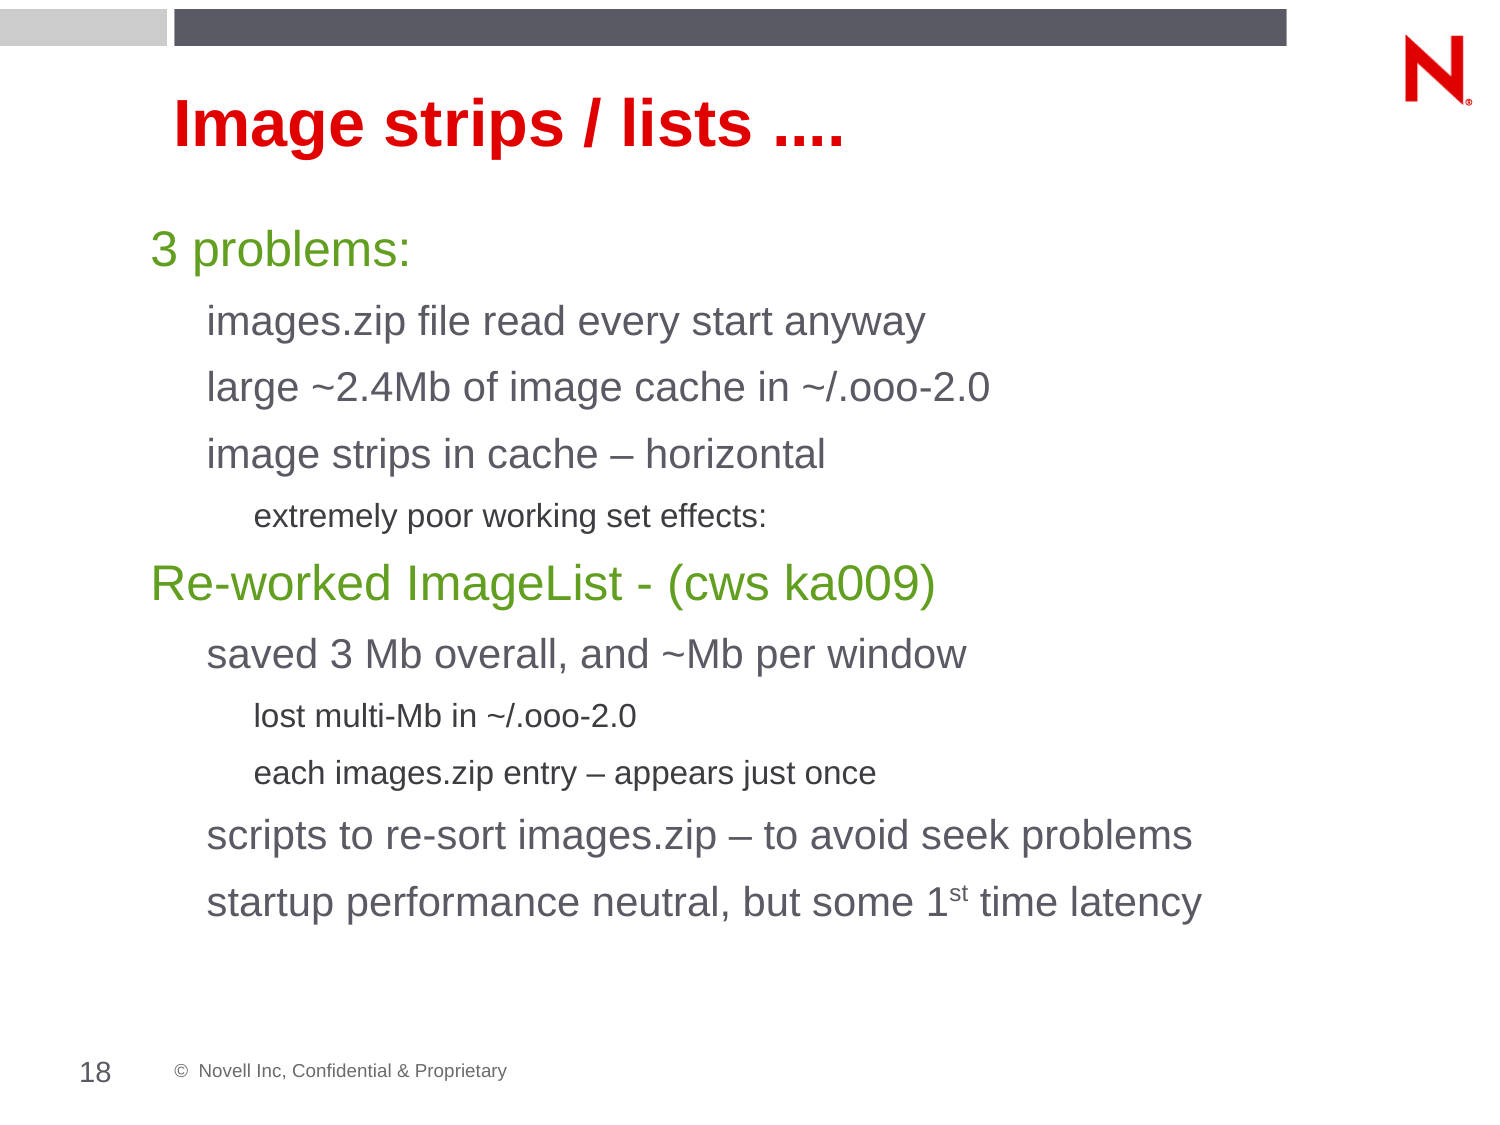

# Image strips / lists ....
3 problems:
images.zip file read every start anyway
large ~2.4Mb of image cache in ~/.ooo-2.0
image strips in cache – horizontal
extremely poor working set effects:
Re-worked ImageList - (cws ka009)
saved 3 Mb overall, and ~Mb per window
lost multi-Mb in ~/.ooo-2.0
each images.zip entry – appears just once
scripts to re-sort images.zip – to avoid seek problems
startup performance neutral, but some 1st time latency